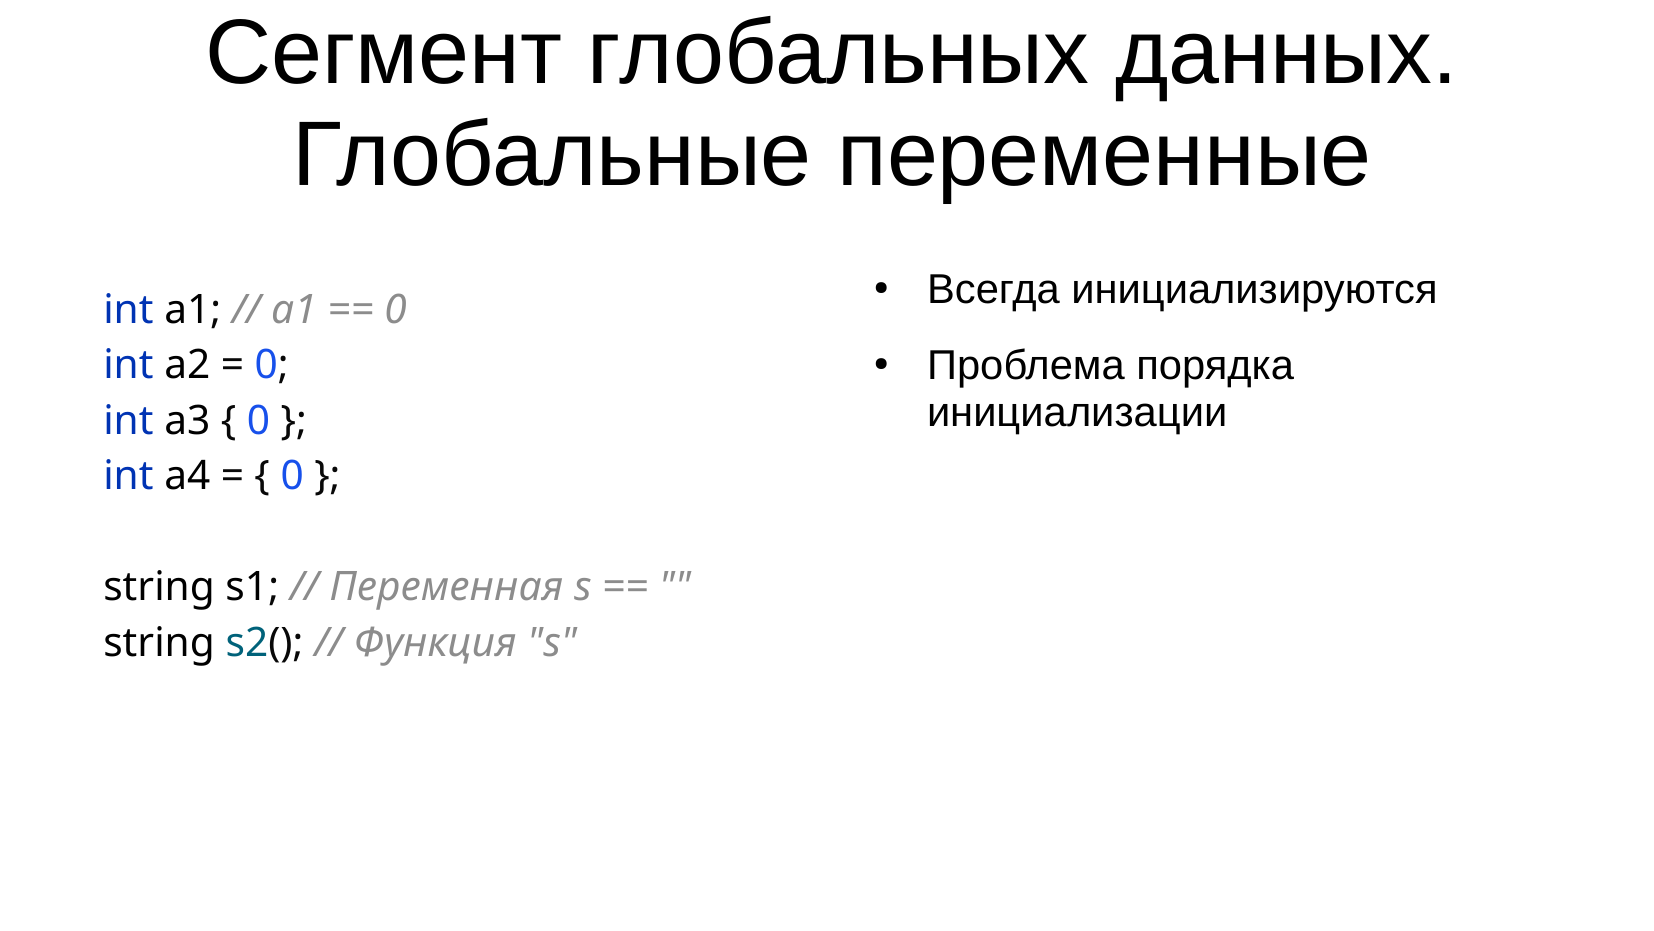

# Сегмент глобальных данных. Глобальные переменные
Всегда инициализируются
Проблема порядка инициализации
int a1; // a1 == 0
int a2 = 0;
int a3 { 0 };
int a4 = { 0 };
string s1; // Переменная s == ""
string s2(); // Функция "s"